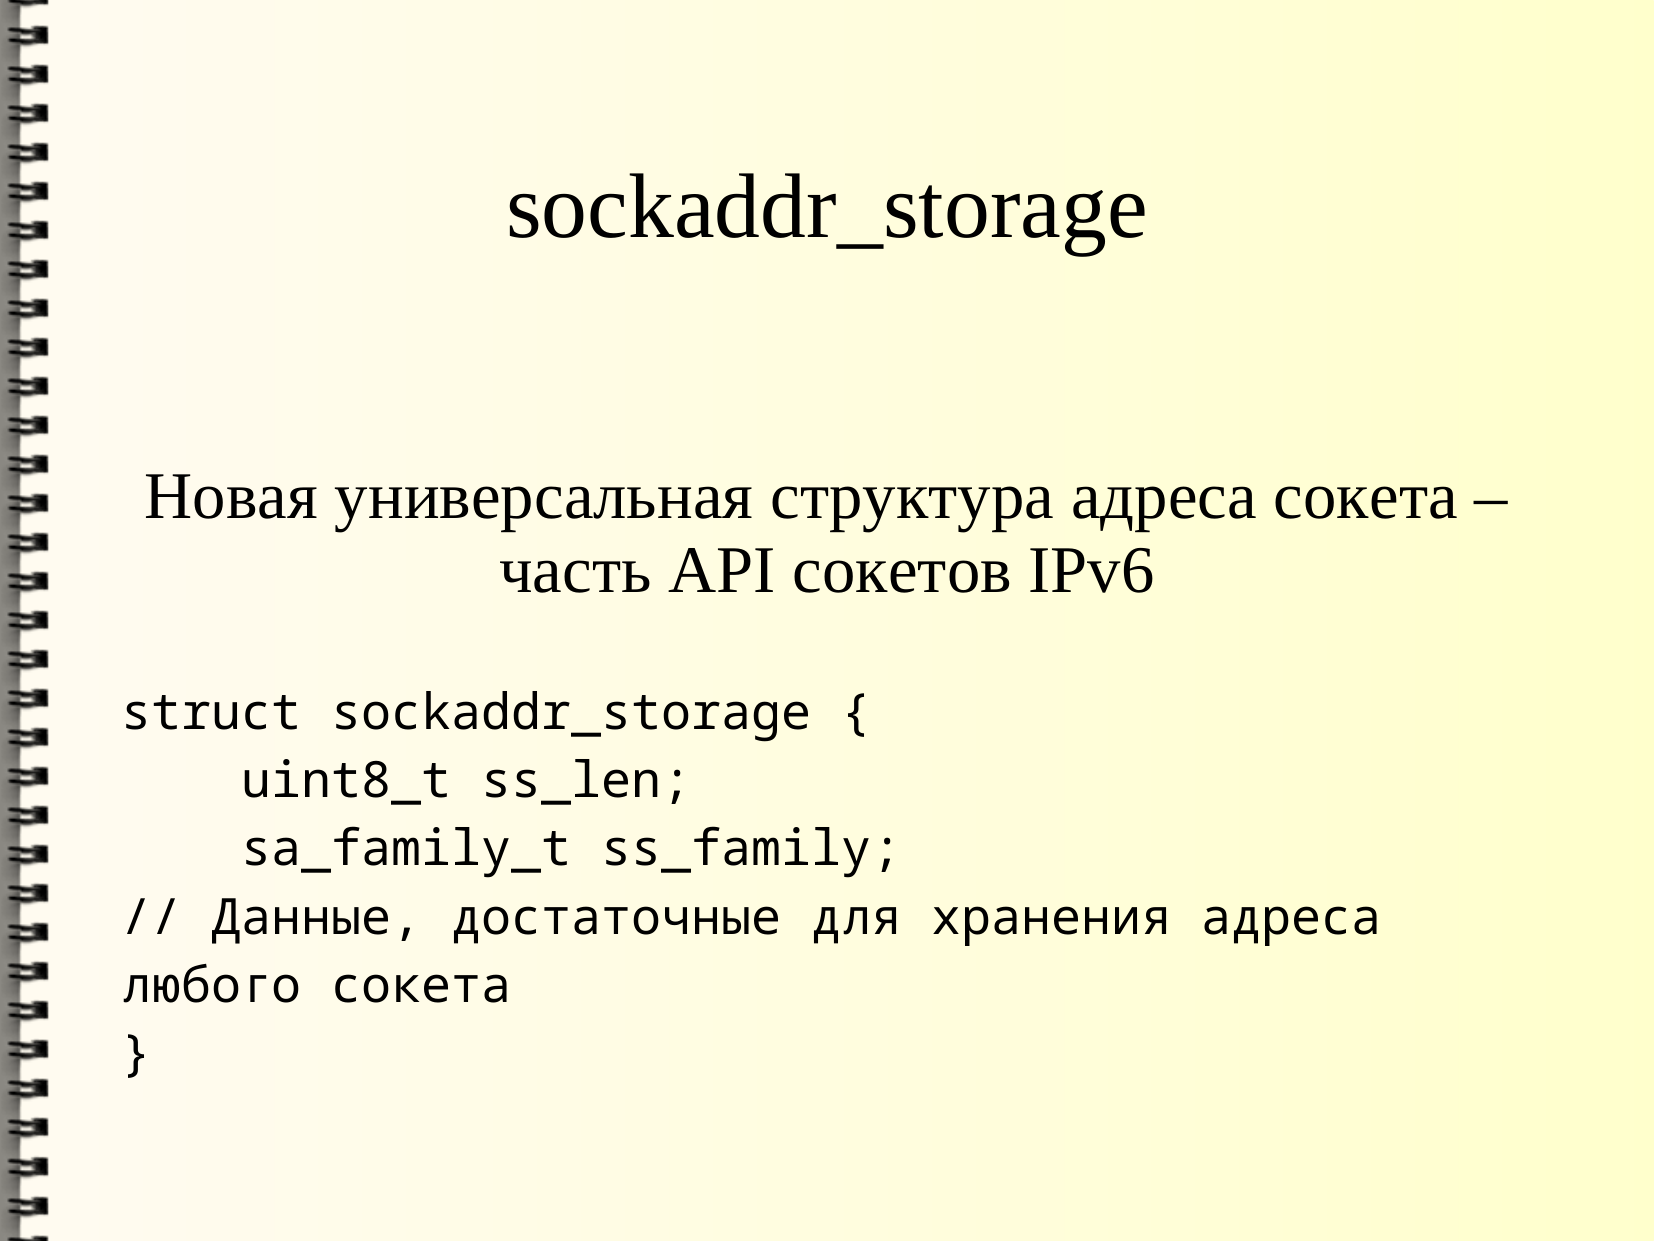

# sockaddr_storage
Новая универсальная структура адреса сокета – часть API сокетов IPv6
struct sockaddr_storage {
 uint8_t ss_len;
 sa_family_t ss_family;
// Данные, достаточные для хранения адреса любого сокета
}